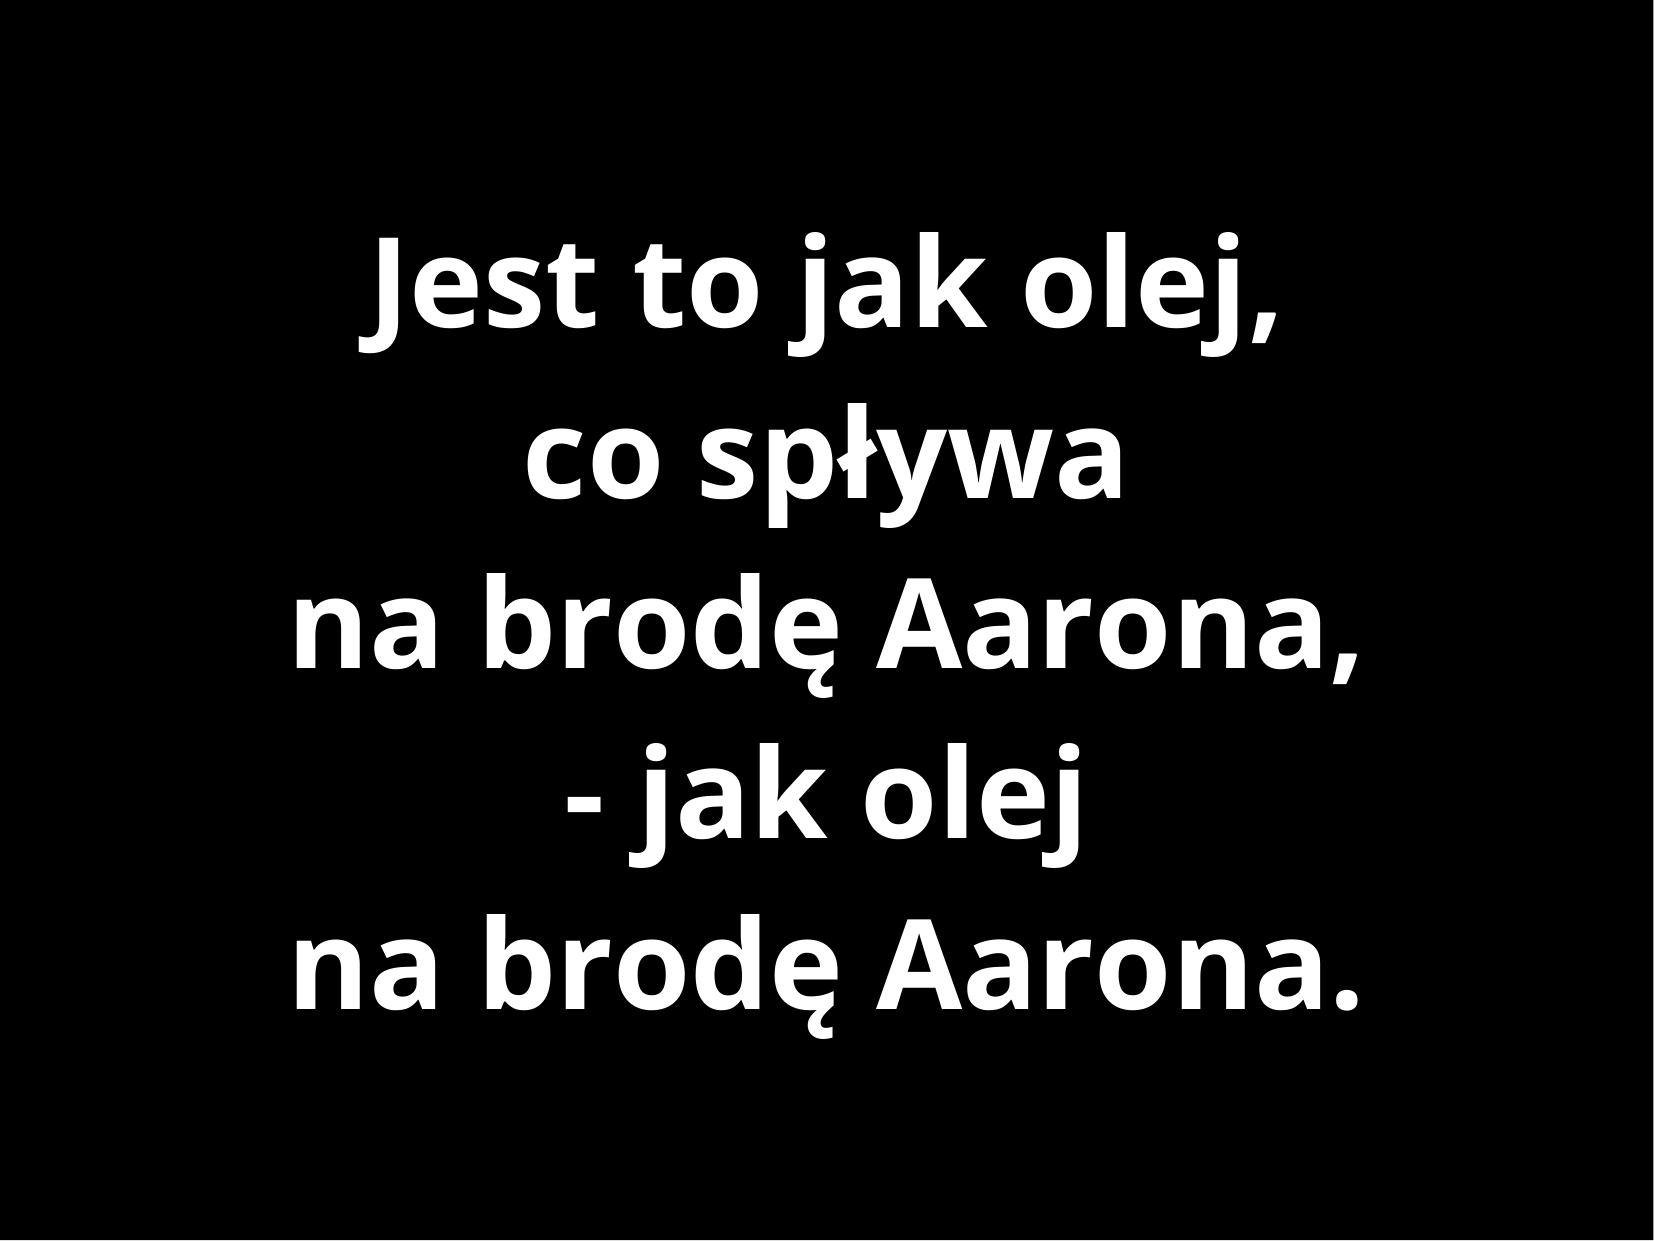

# Jest to jak olej, co spływa na brodę Aarona, - jak olej na brodę Aarona.